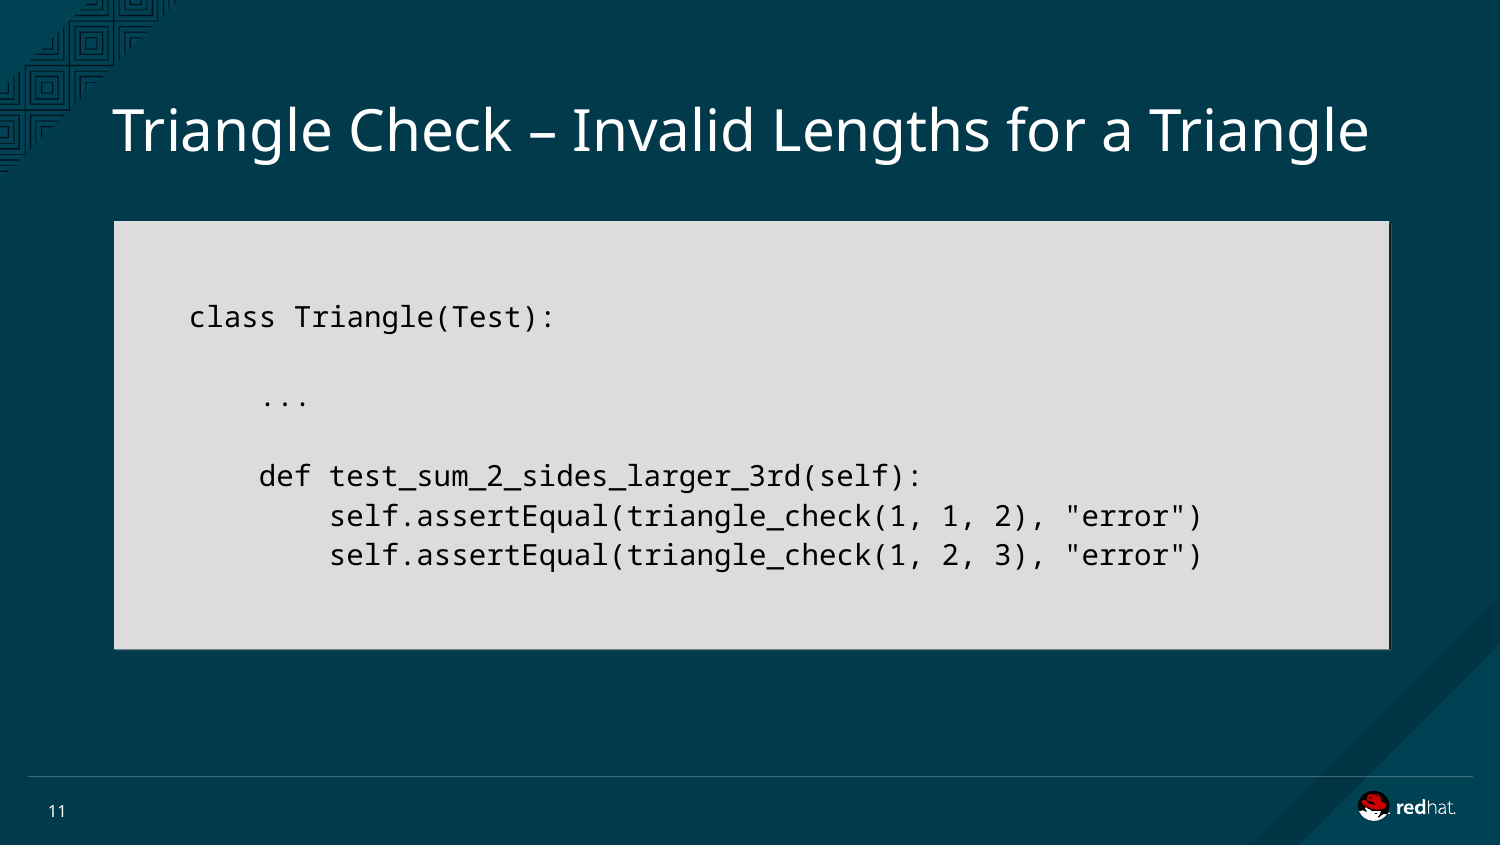

# Triangle Check – Invalid Lengths for a Triangle
class Triangle(Test):
 ...
 def test_sum_2_sides_larger_3rd(self):
 self.assertEqual(triangle_check(1, 1, 2), "error")
 self.assertEqual(triangle_check(1, 2, 3), "error")
11